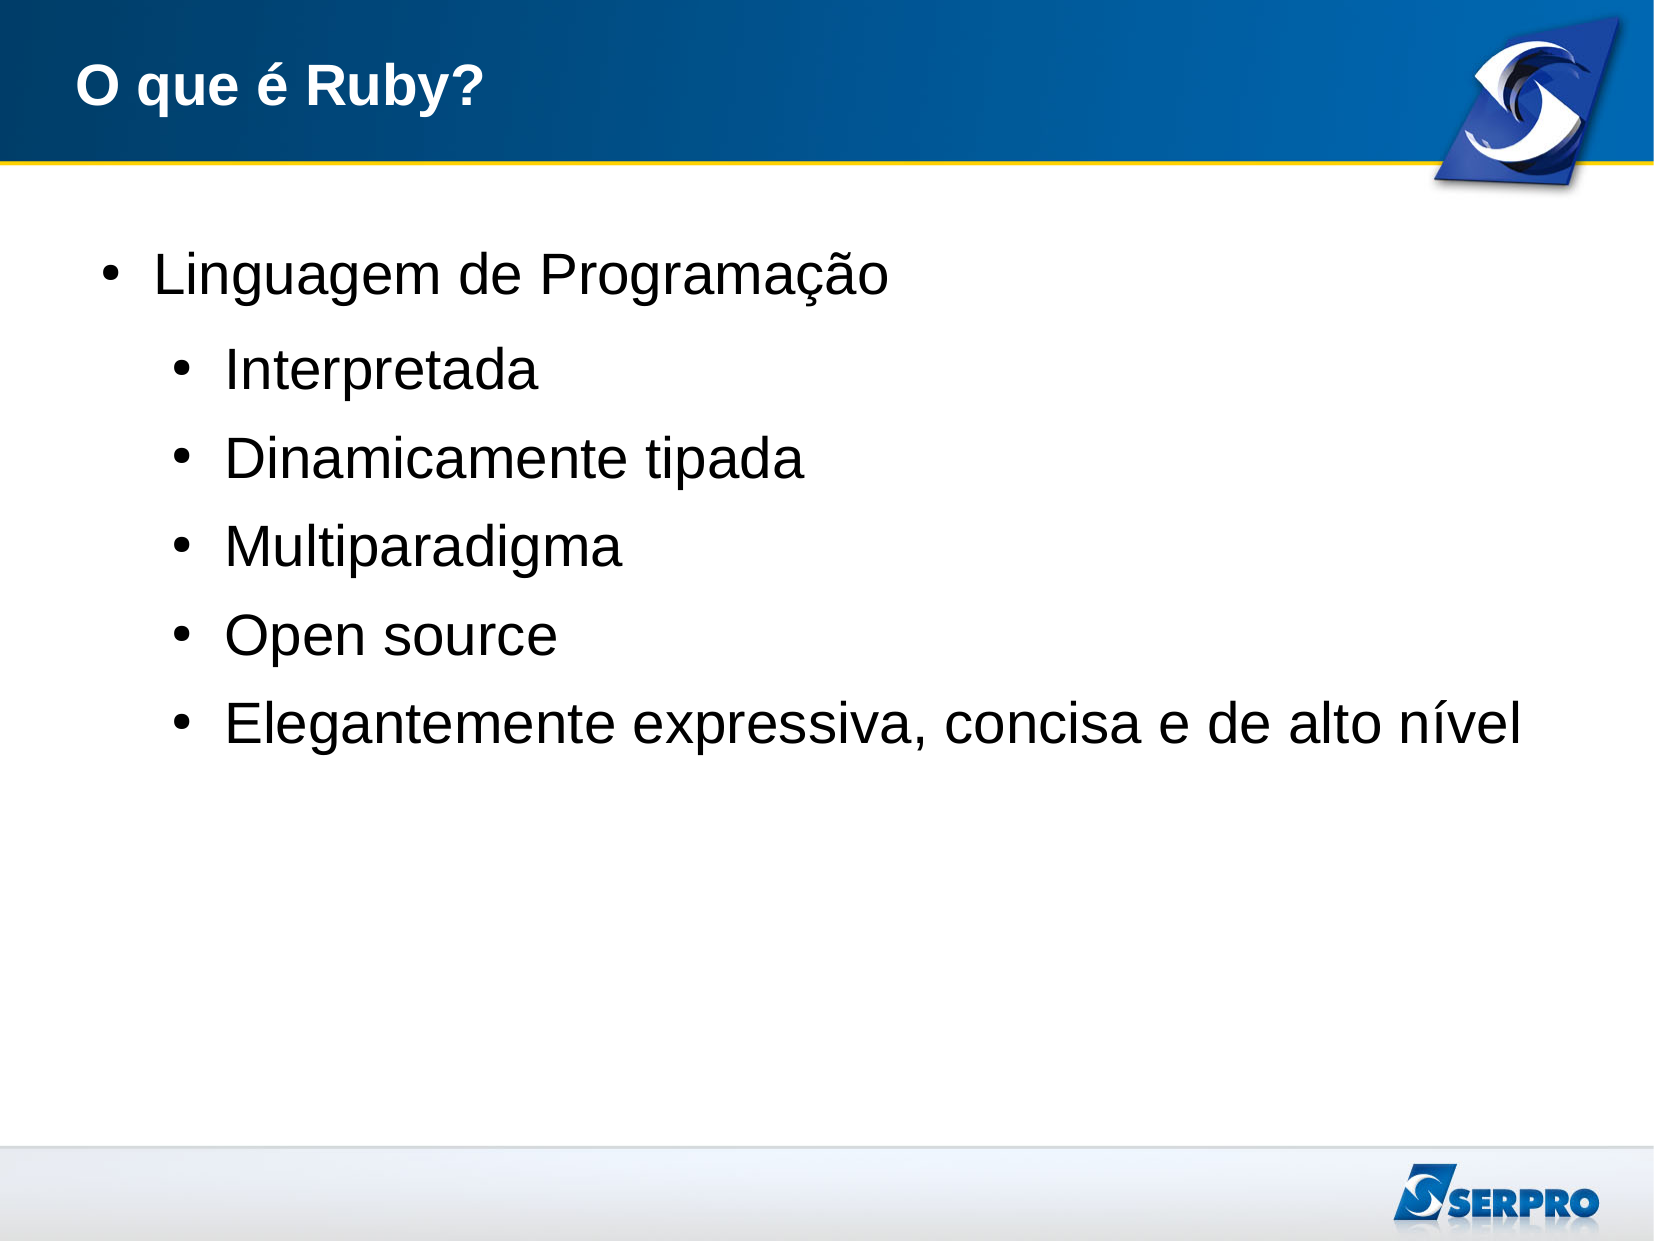

# O que é Ruby?
Linguagem de Programação
Interpretada
Dinamicamente tipada
Multiparadigma
Open source
Elegantemente expressiva, concisa e de alto nível